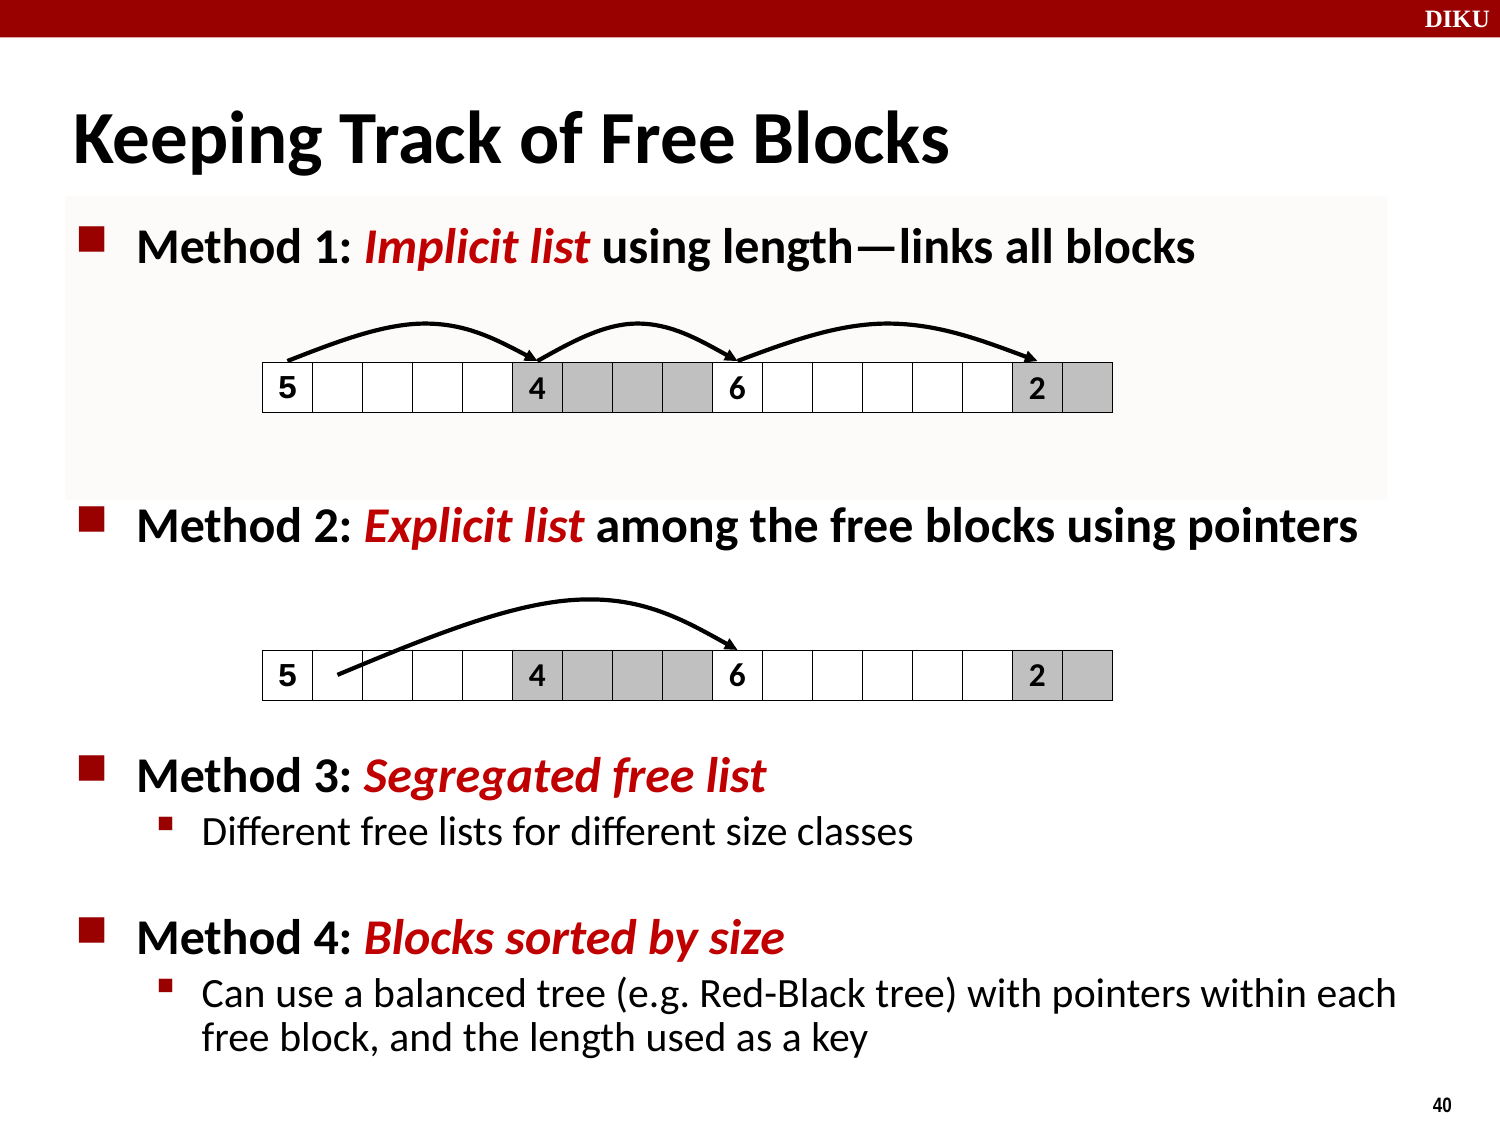

Keeping Track of Free Blocks
Method 1: Implicit list using length—links all blocks
Method 2: Explicit list among the free blocks using pointers
Method 3: Segregated free list
Different free lists for different size classes
Method 4: Blocks sorted by size
Can use a balanced tree (e.g. Red-Black tree) with pointers within each free block, and the length used as a key
5
4
6
2
5
4
6
2